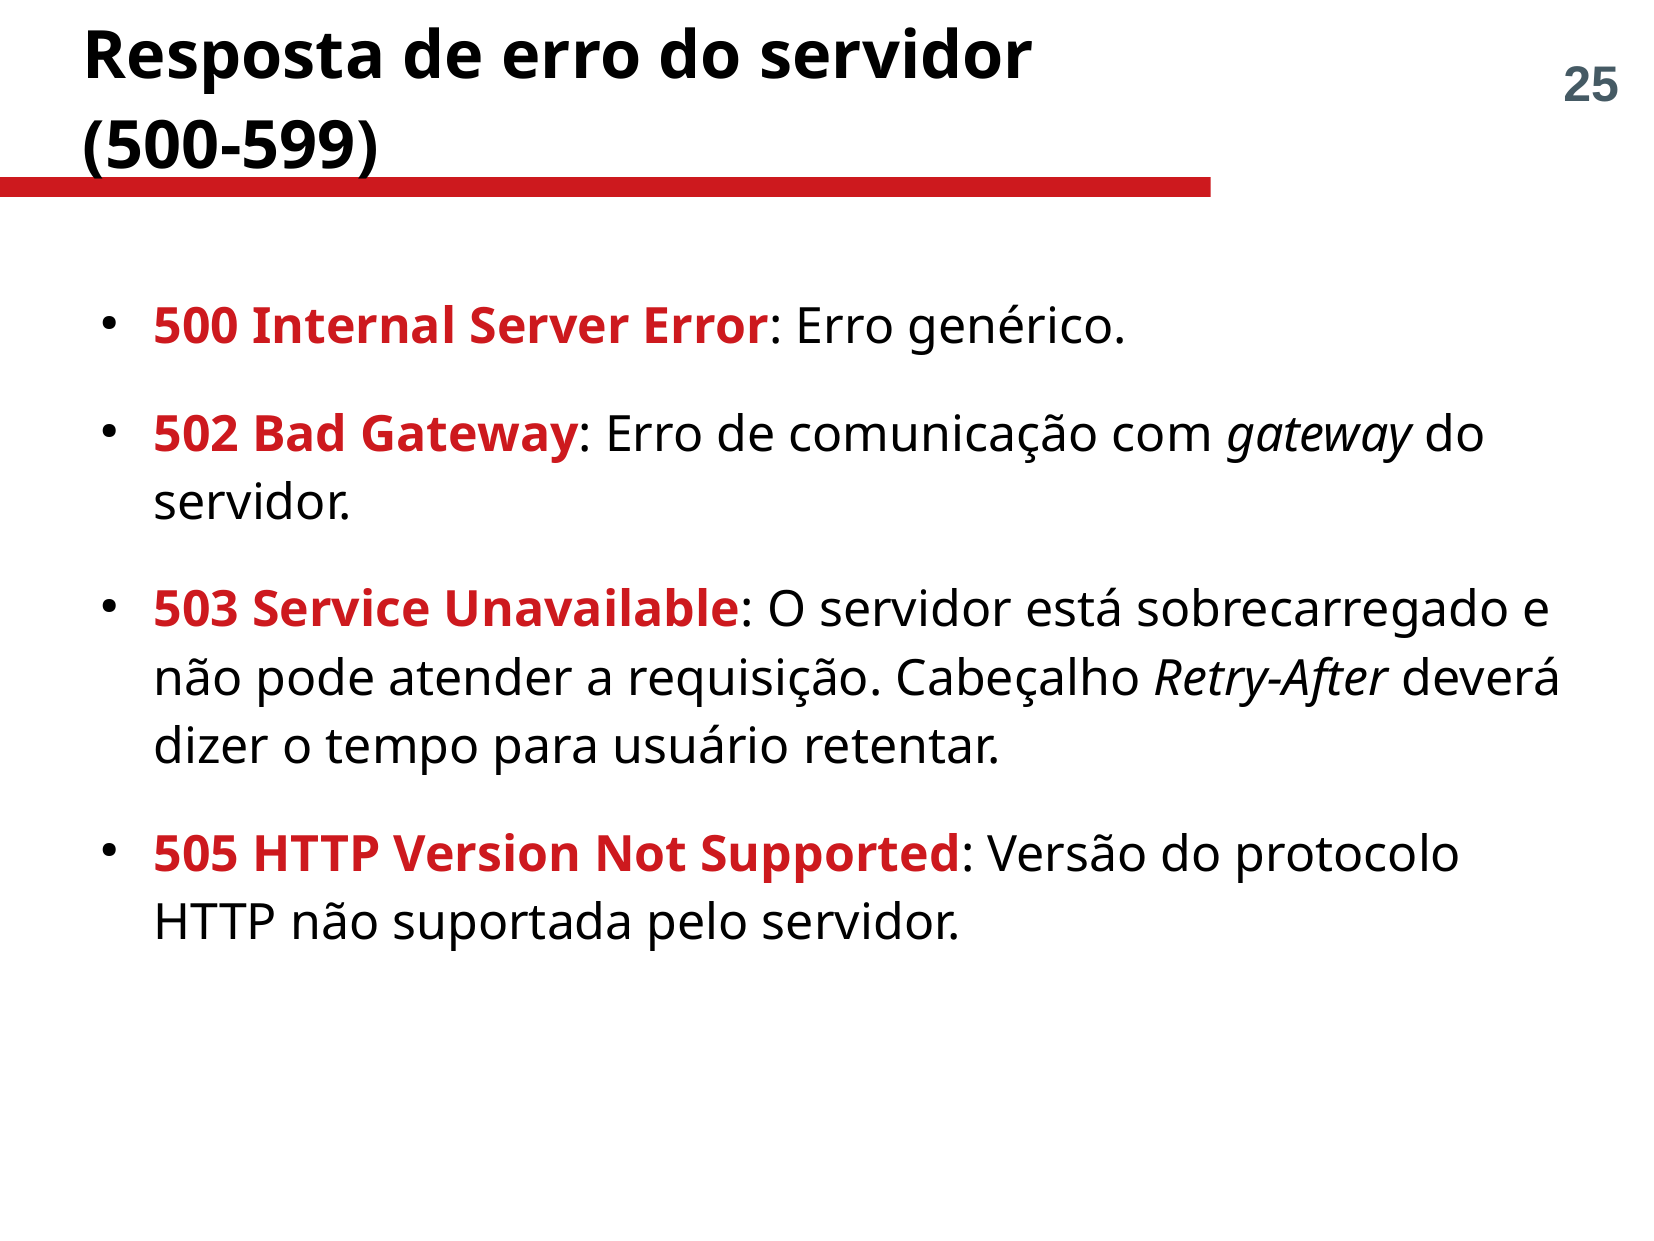

# Resposta de erro do servidor (500-599)
500 Internal Server Error: Erro genérico.
502 Bad Gateway: Erro de comunicação com gateway do servidor.
503 Service Unavailable: O servidor está sobrecarregado e não pode atender a requisição. Cabeçalho Retry-After deverá dizer o tempo para usuário retentar.
505 HTTP Version Not Supported: Versão do protocolo HTTP não suportada pelo servidor.